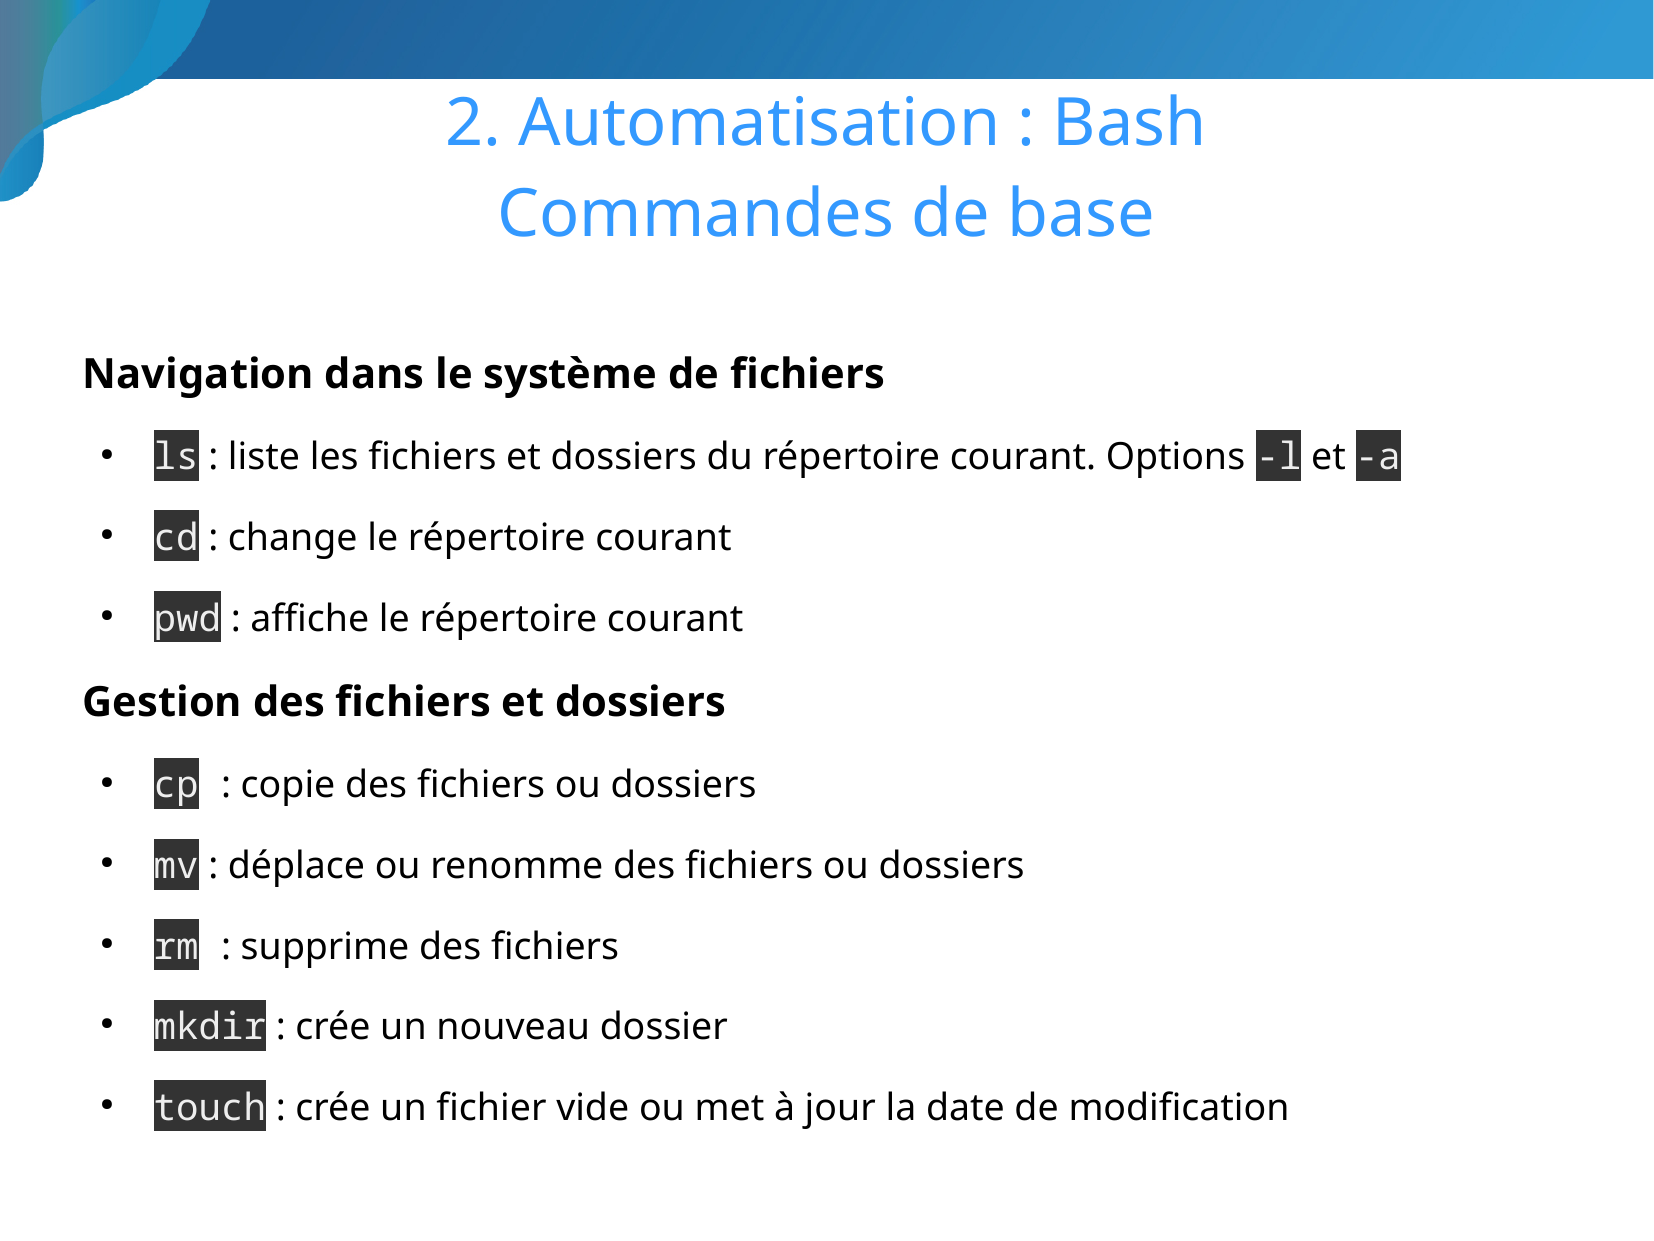

# 2. Automatisation : Bash Commandes de base
Navigation dans le système de fichiers
ls : liste les fichiers et dossiers du répertoire courant. Options -l et -a
cd : change le répertoire courant
pwd : affiche le répertoire courant
Gestion des fichiers et dossiers
cp : copie des fichiers ou dossiers
mv : déplace ou renomme des fichiers ou dossiers
rm : supprime des fichiers
mkdir : crée un nouveau dossier
touch : crée un fichier vide ou met à jour la date de modification